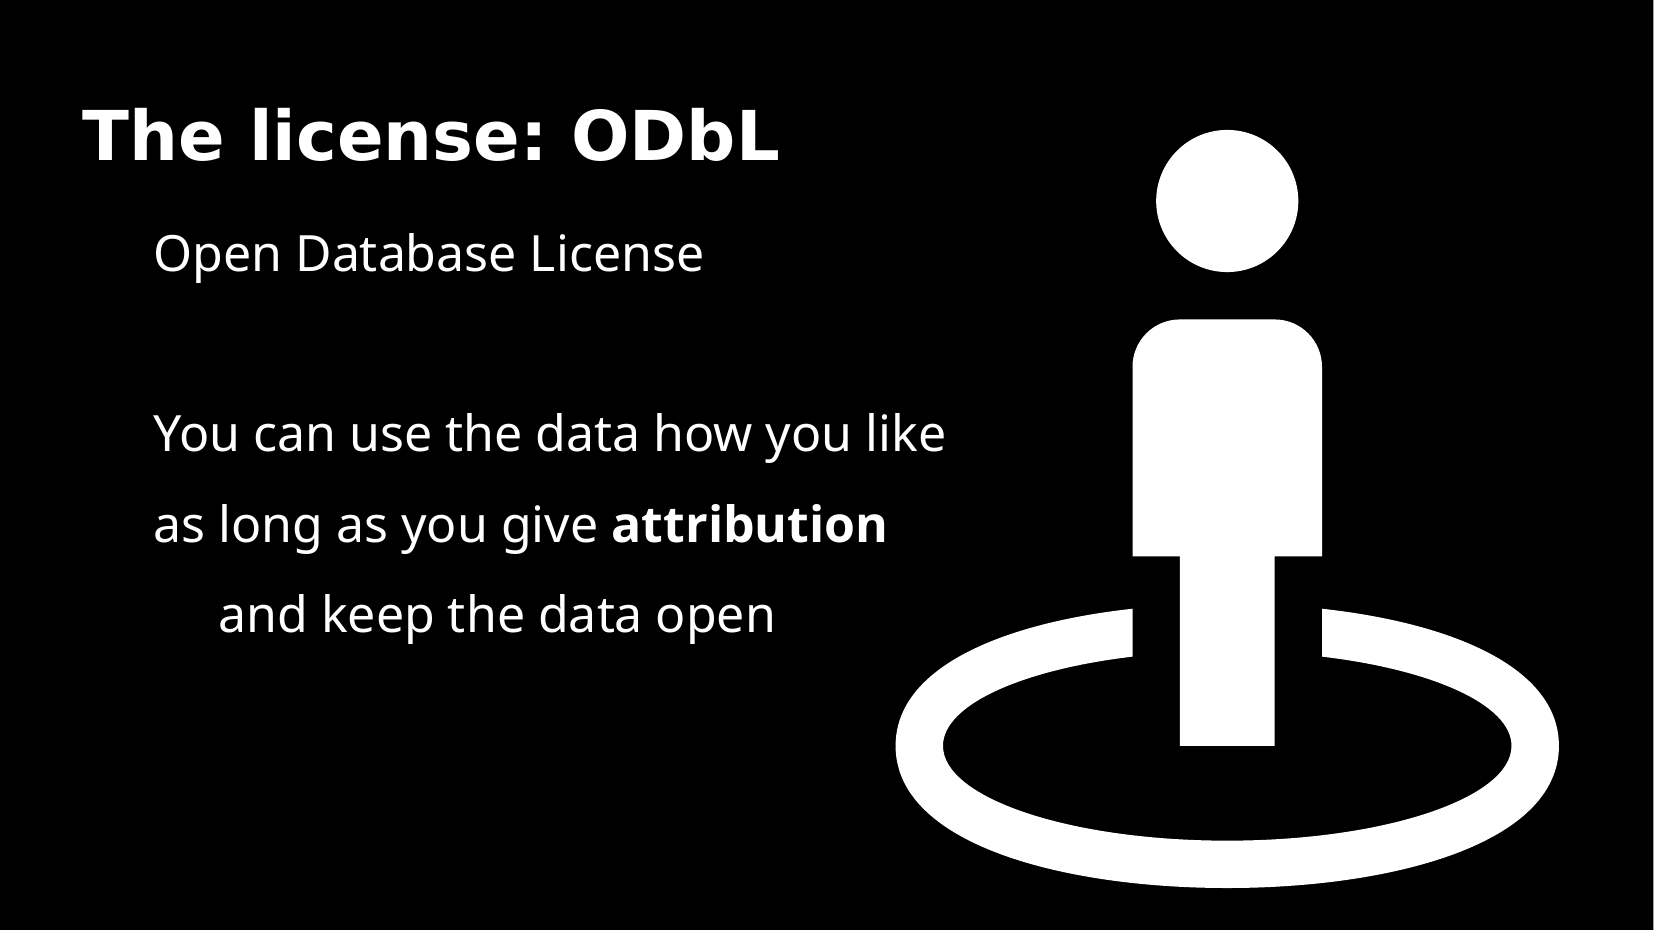

# The license: ODbL
Open Database License
You can use the data how you like
as long as you give attribution
 and keep the data open